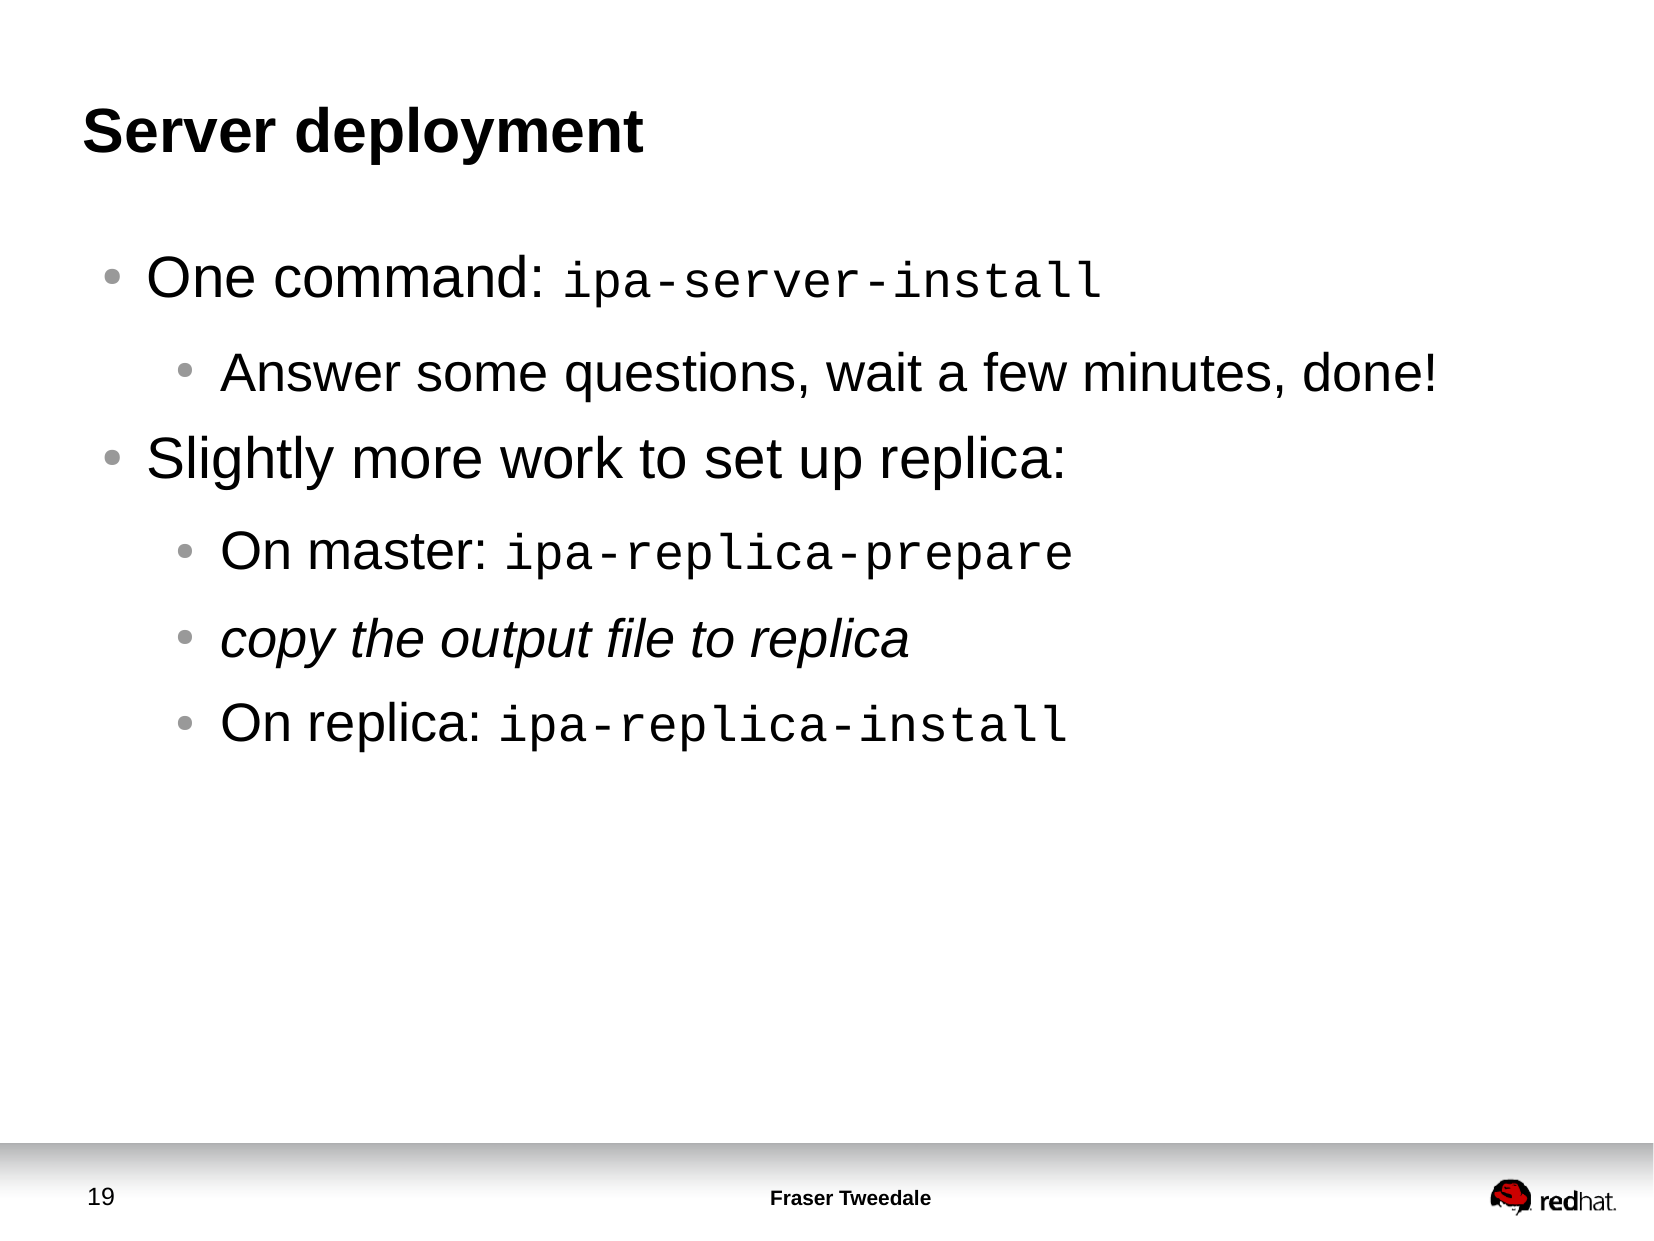

# Server deployment
One command: ipa-server-install
Answer some questions, wait a few minutes, done!
Slightly more work to set up replica:
On master: ipa-replica-prepare
copy the output file to replica
On replica: ipa-replica-install